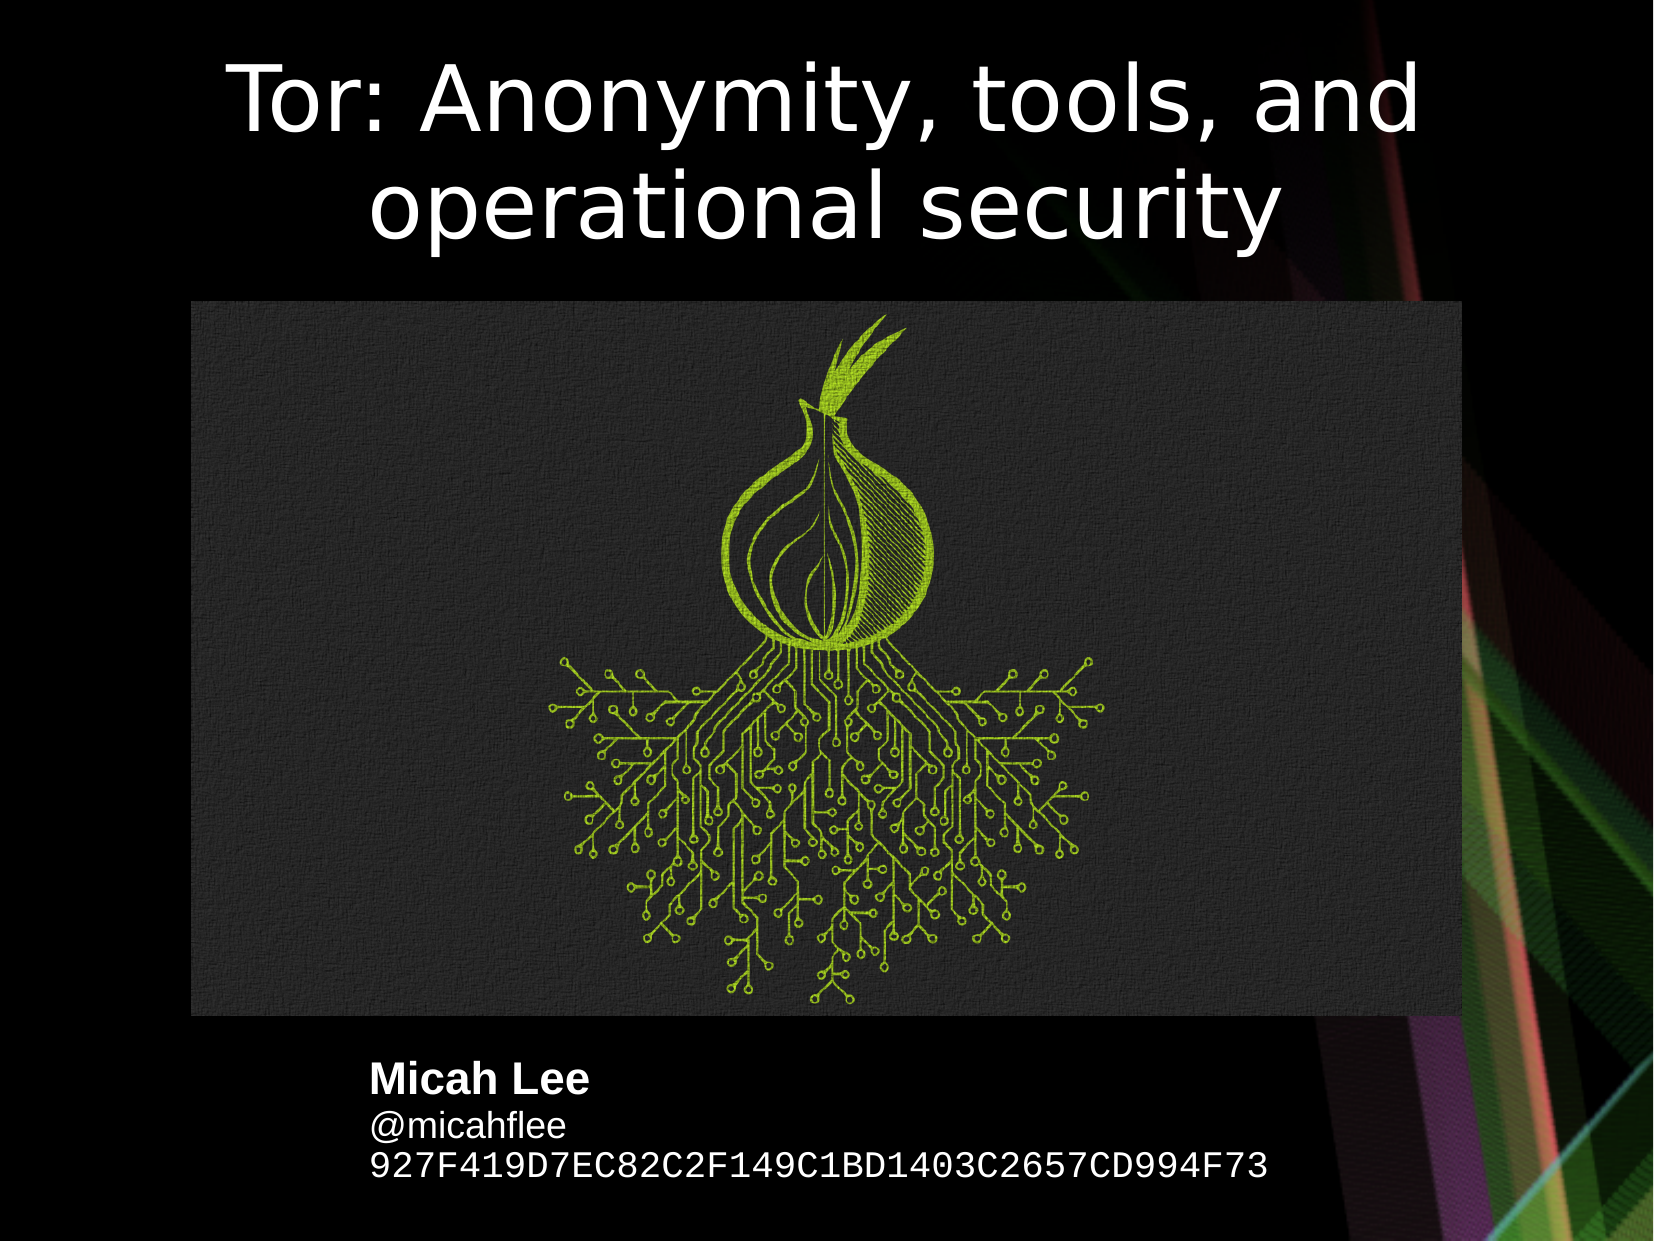

# Tor: Anonymity, tools, and operational security
Micah Lee
@micahflee
927F419D7EC82C2F149C1BD1403C2657CD994F73